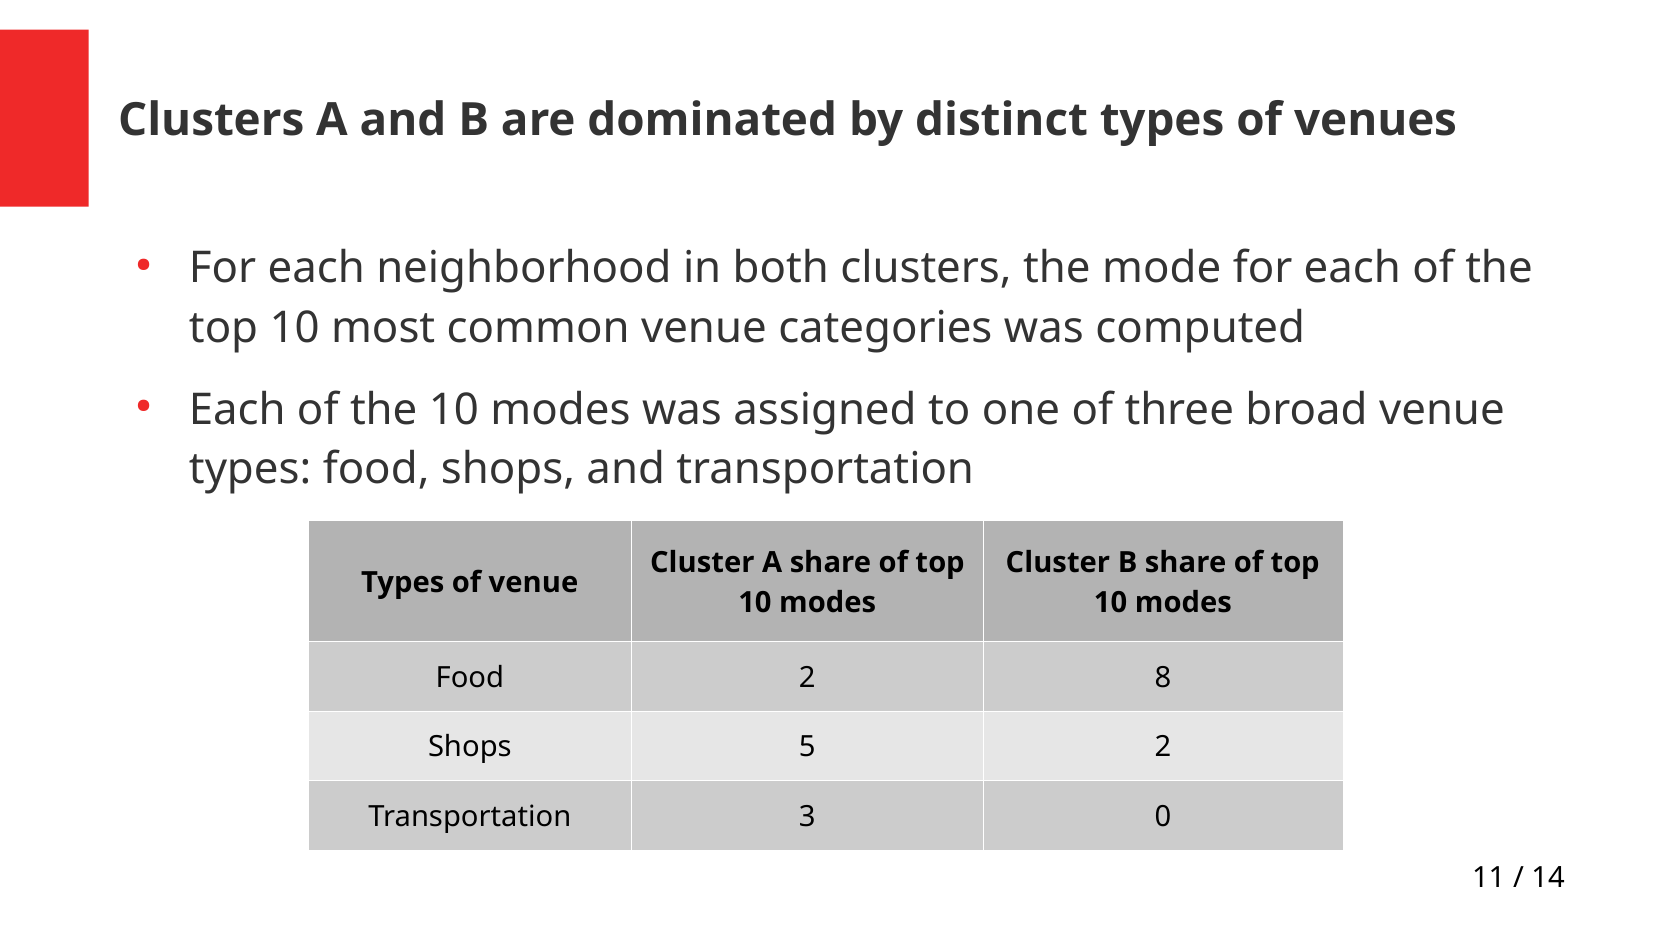

# Clusters A and B are dominated by distinct types of venues
For each neighborhood in both clusters, the mode for each of the top 10 most common venue categories was computed
Each of the 10 modes was assigned to one of three broad venue types: food, shops, and transportation
| Types of venue | Cluster A share of top 10 modes | Cluster B share of top 10 modes |
| --- | --- | --- |
| Food | 2 | 8 |
| Shops | 5 | 2 |
| Transportation | 3 | 0 |
11